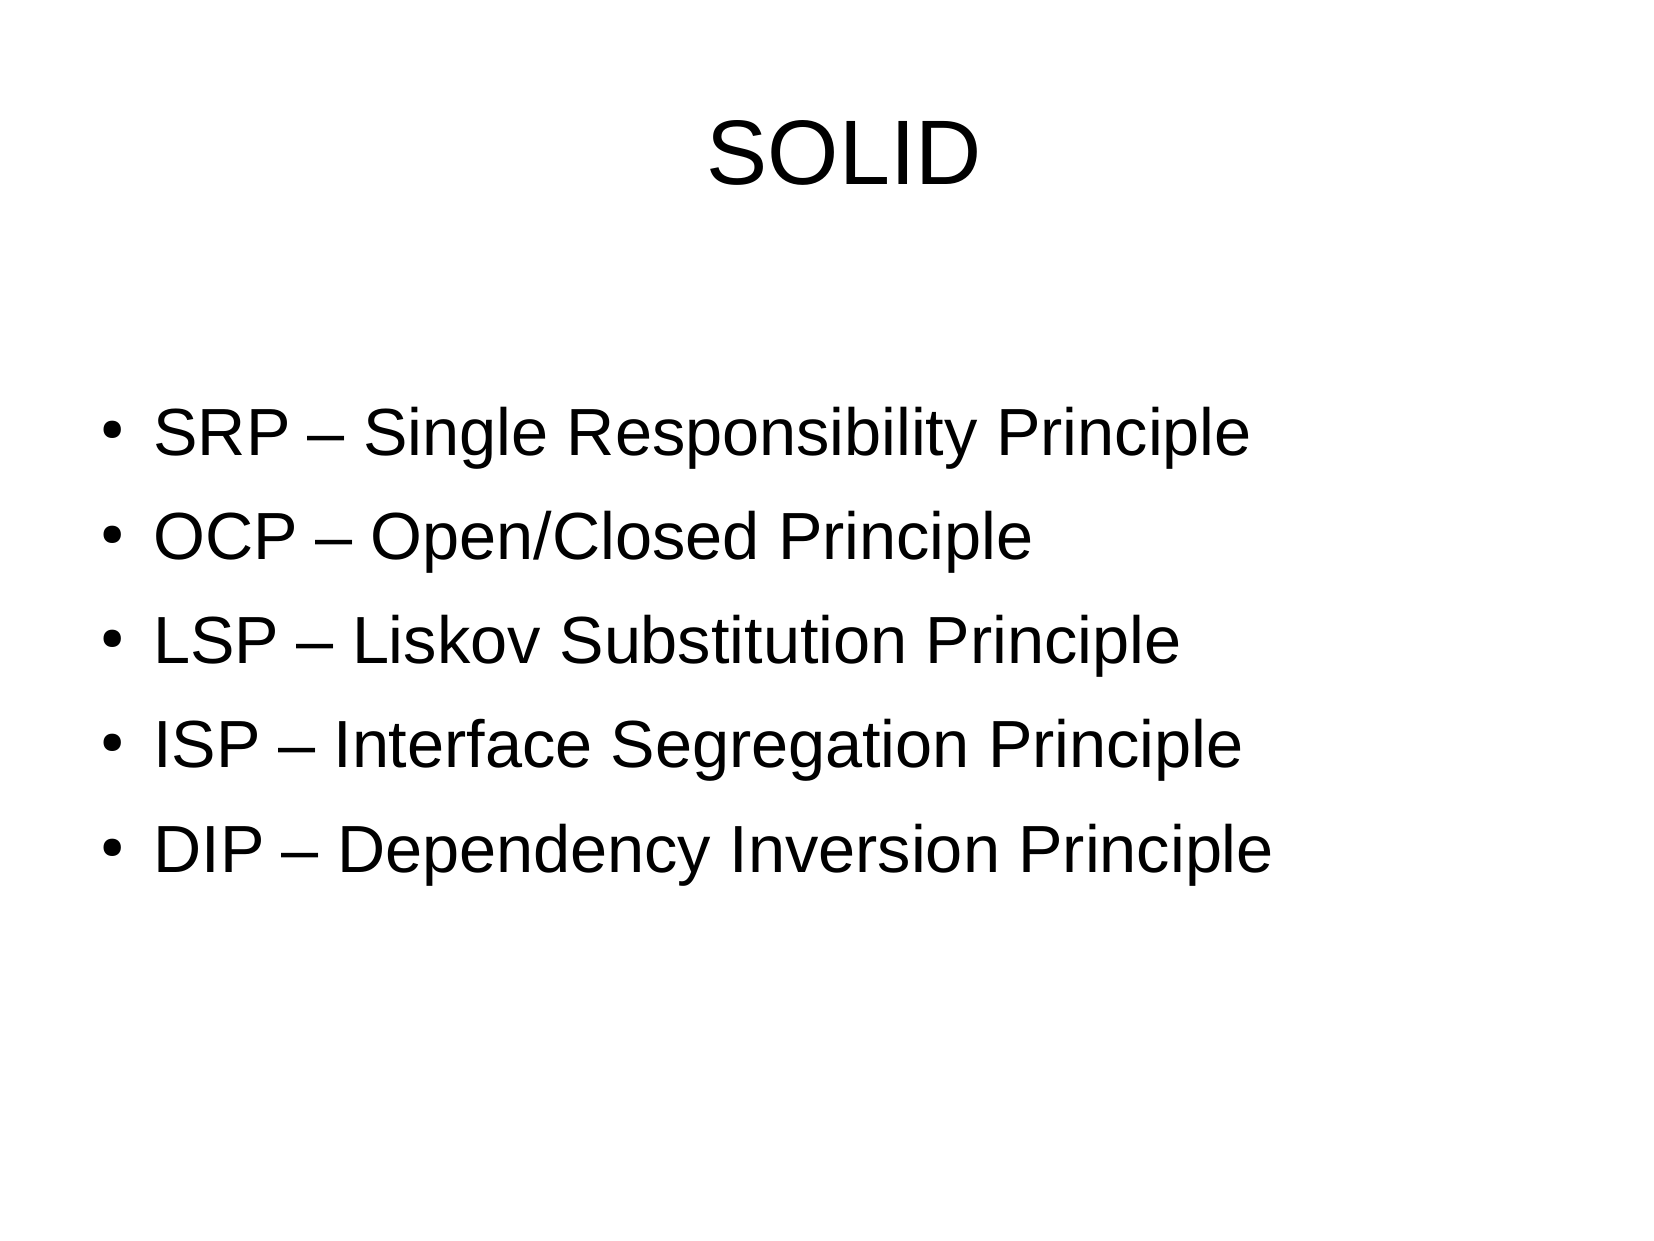

# SOLID
SRP – Single Responsibility Principle
OCP – Open/Closed Principle
LSP – Liskov Substitution Principle
ISP – Interface Segregation Principle
DIP – Dependency Inversion Principle